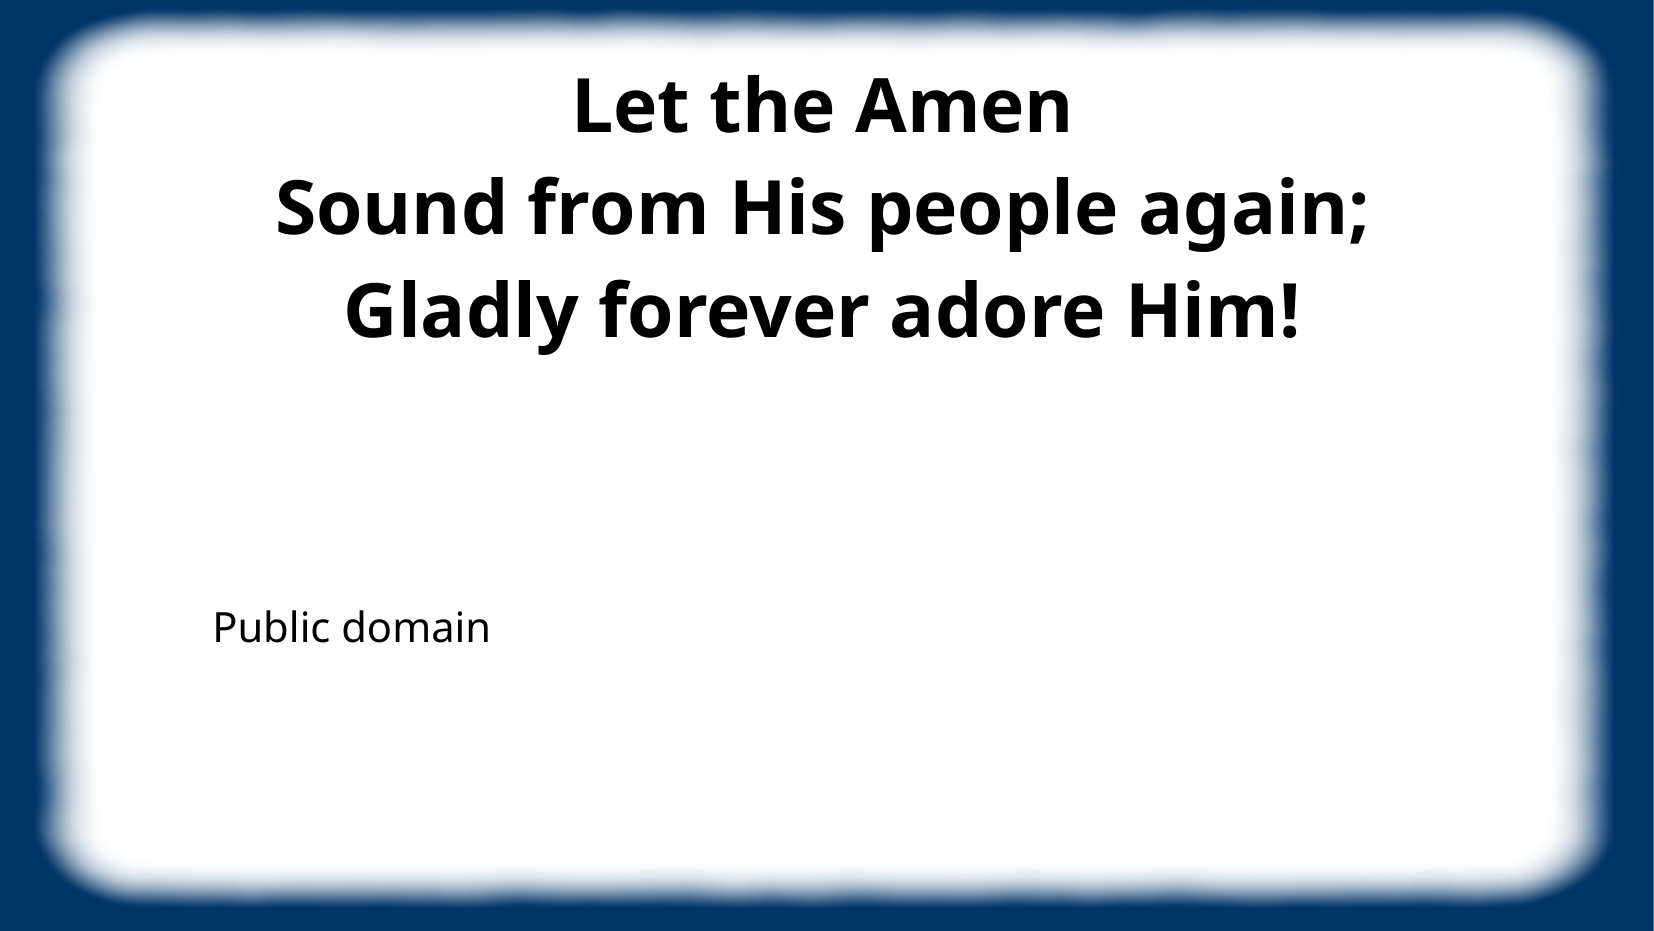

Let the Amen
Sound from His people again;
Gladly forever adore Him!
 Public domain